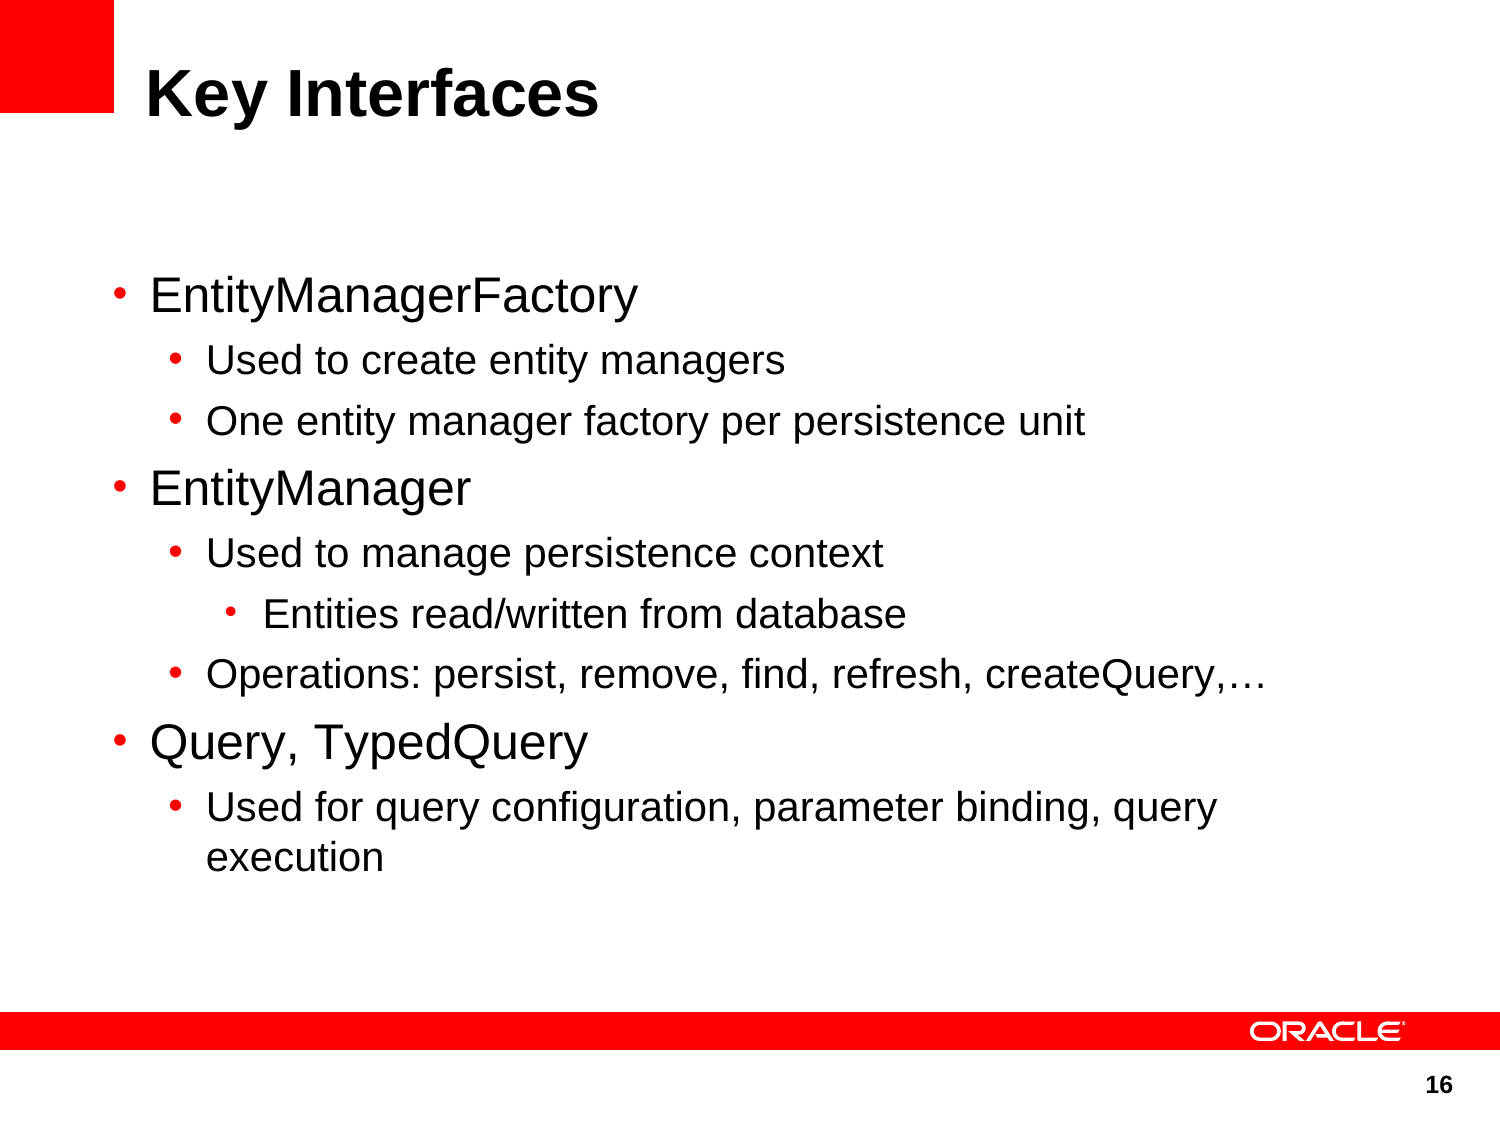

# Key Interfaces
EntityManagerFactory
Used to create entity managers
One entity manager factory per persistence unit
EntityManager
Used to manage persistence context
Entities read/written from database
Operations: persist, remove, find, refresh, createQuery,…
Query, TypedQuery
Used for query configuration, parameter binding, query execution